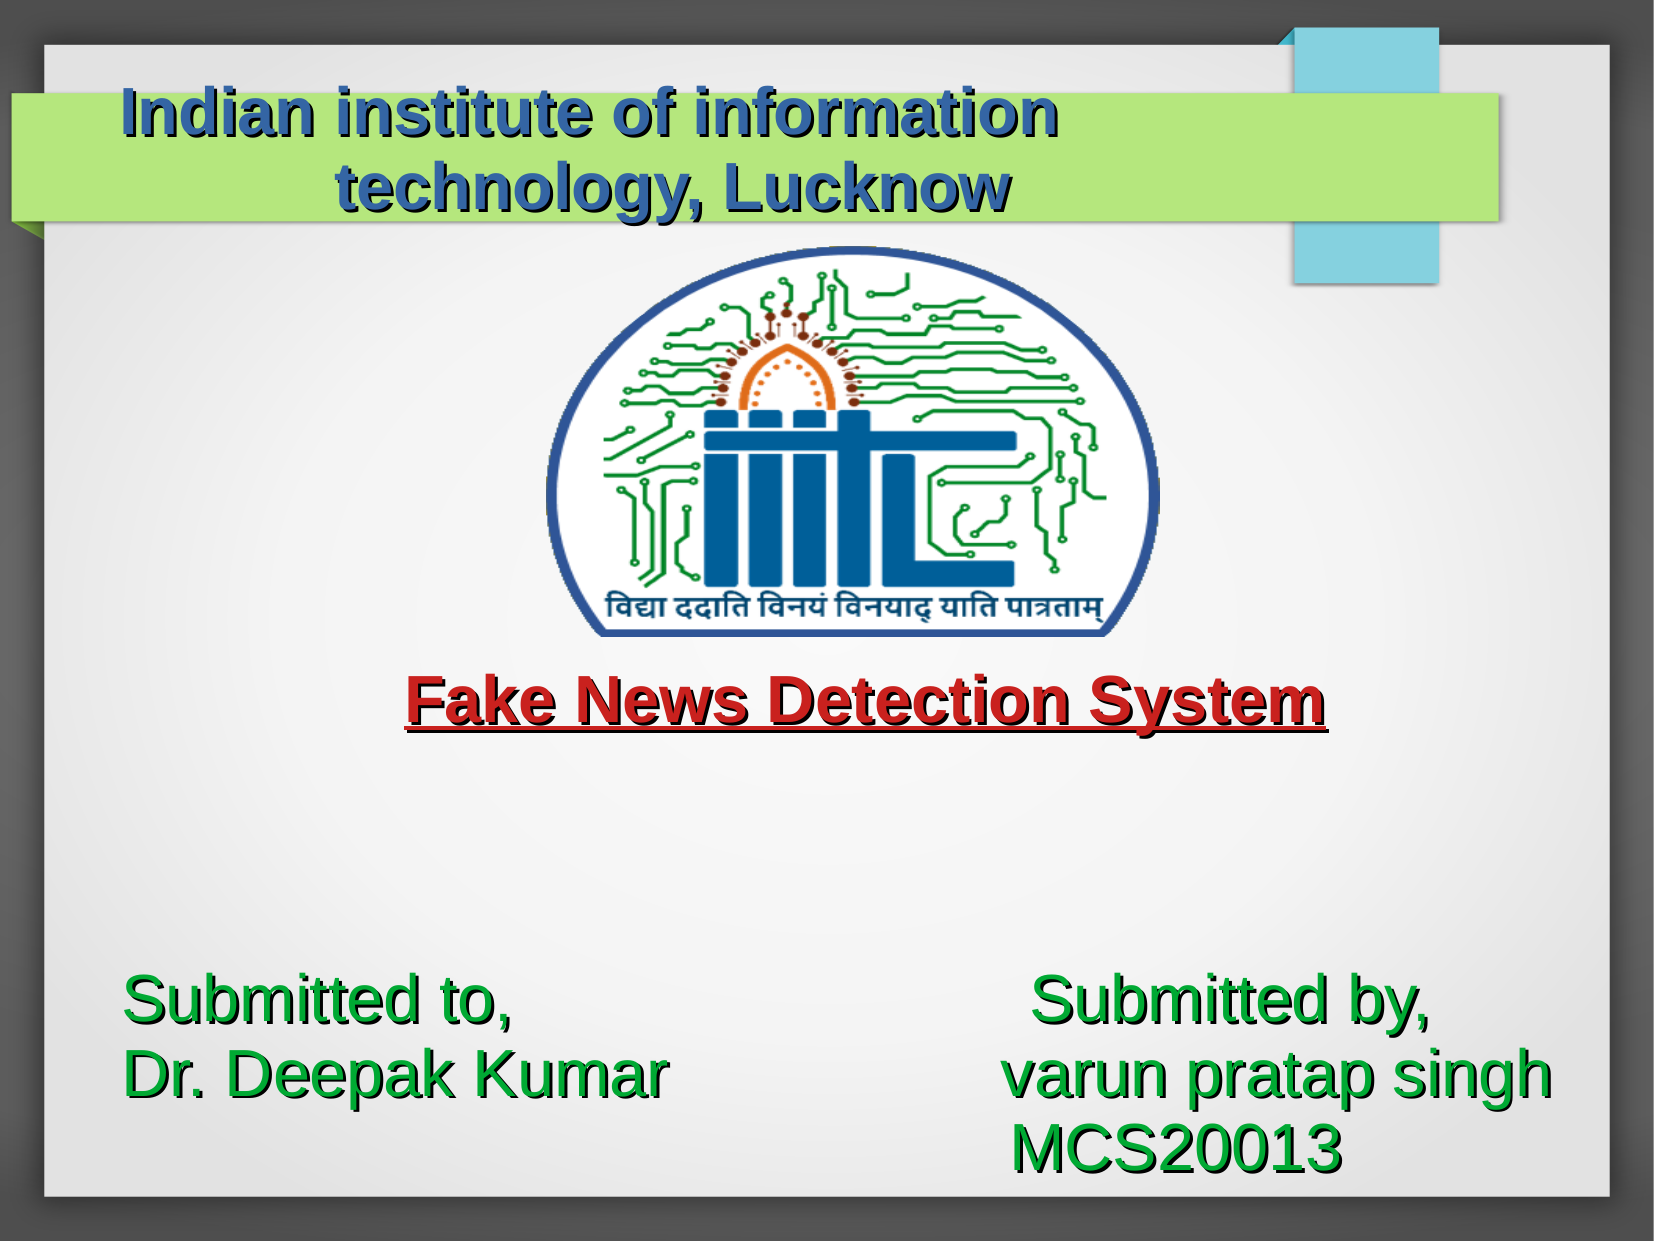

# Indian institute of information technology, Lucknow
Fake News Detection System
Submitted to, Submitted by,
Dr. Deepak Kumar varun pratap singh
 MCS20013